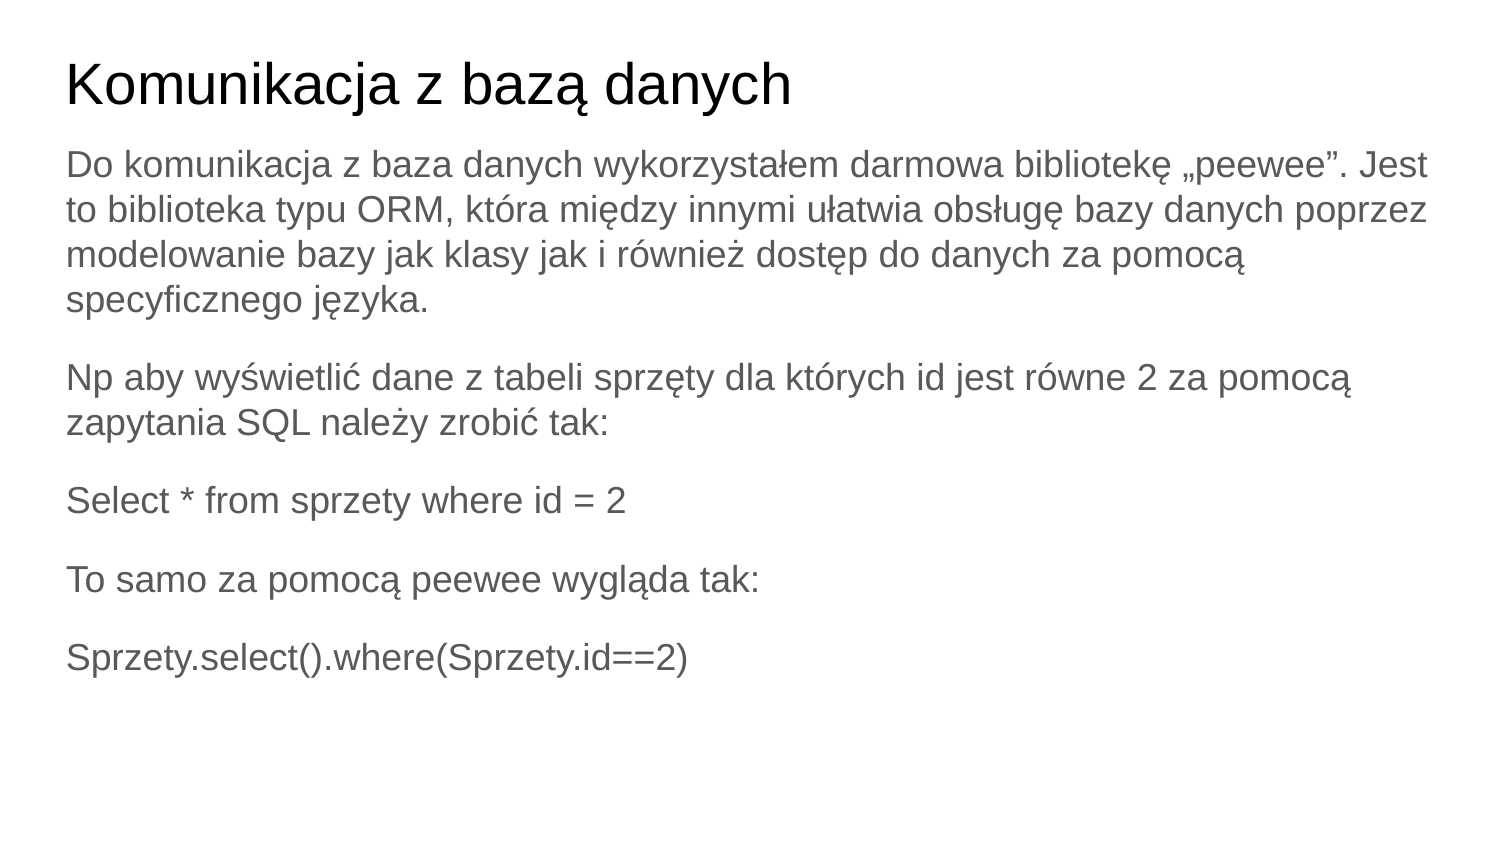

Komunikacja z bazą danych
Do komunikacja z baza danych wykorzystałem darmowa bibliotekę „peewee”. Jest to biblioteka typu ORM, która między innymi ułatwia obsługę bazy danych poprzez modelowanie bazy jak klasy jak i również dostęp do danych za pomocą specyficznego języka.
Np aby wyświetlić dane z tabeli sprzęty dla których id jest równe 2 za pomocą zapytania SQL należy zrobić tak:
Select * from sprzety where id = 2
To samo za pomocą peewee wygląda tak:
Sprzety.select().where(Sprzety.id==2)